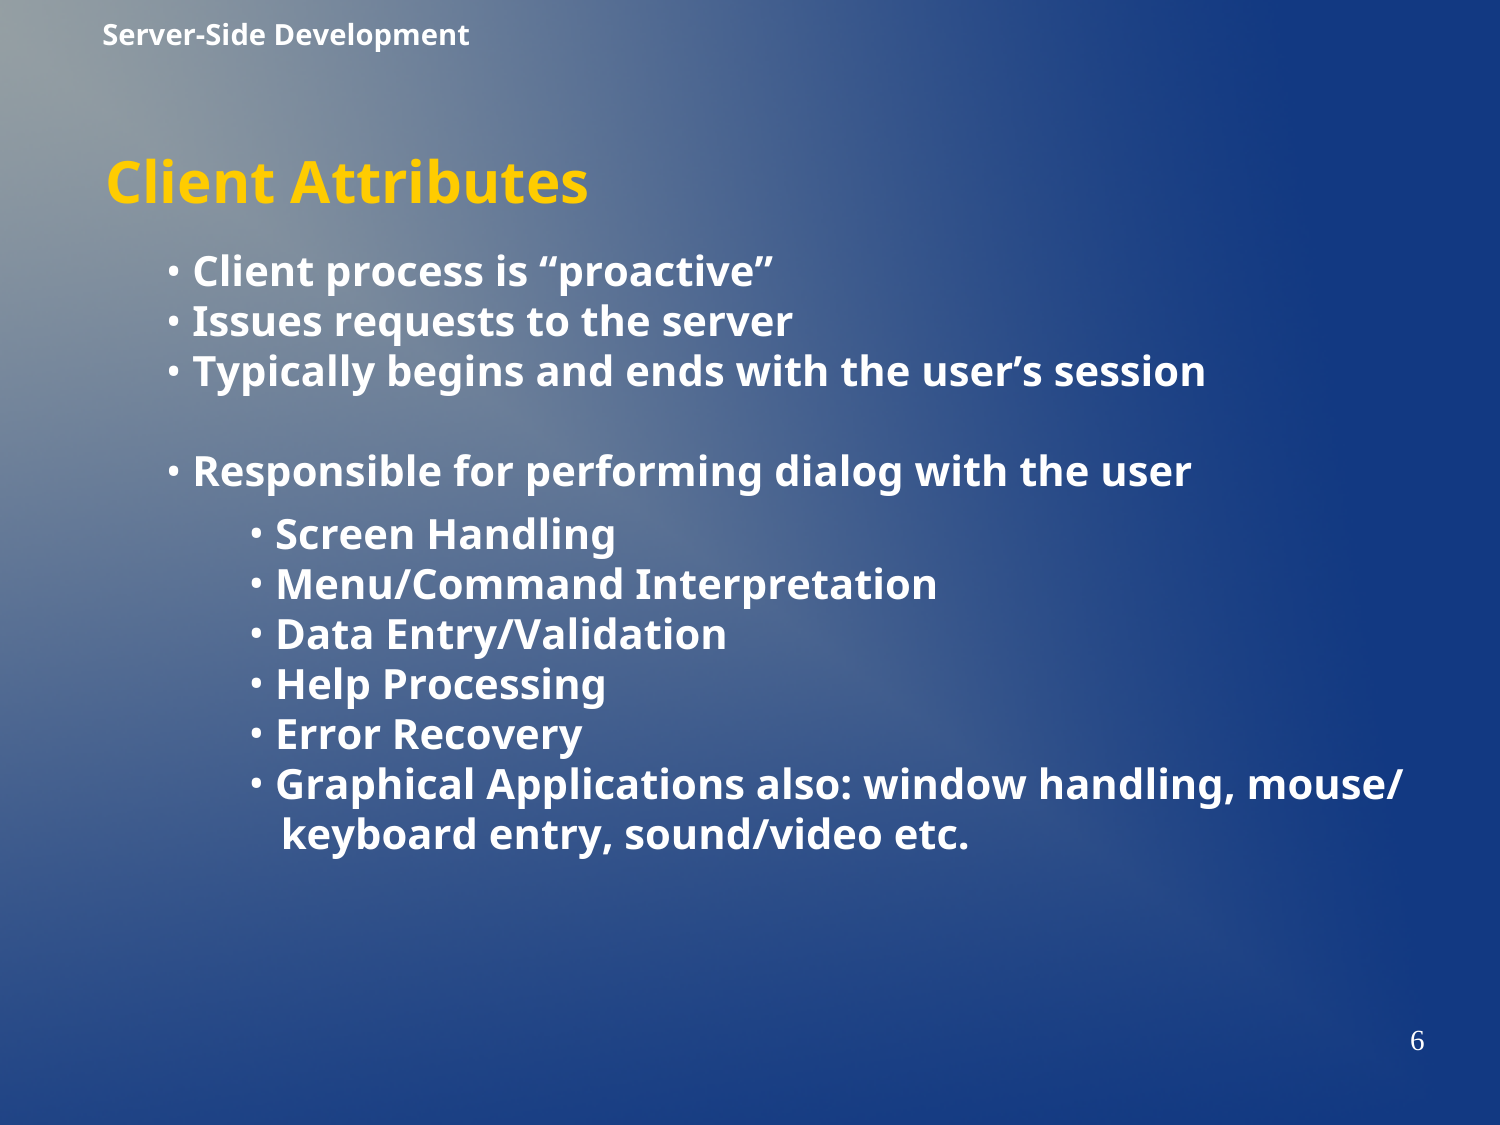

Server-Side Development
Client Attributes
 Client process is “proactive”
 Issues requests to the server
 Typically begins and ends with the user’s session
 Responsible for performing dialog with the user
 Screen Handling
 Menu/Command Interpretation
 Data Entry/Validation
 Help Processing
 Error Recovery
 Graphical Applications also: window handling, mouse/
 keyboard entry, sound/video etc.
6